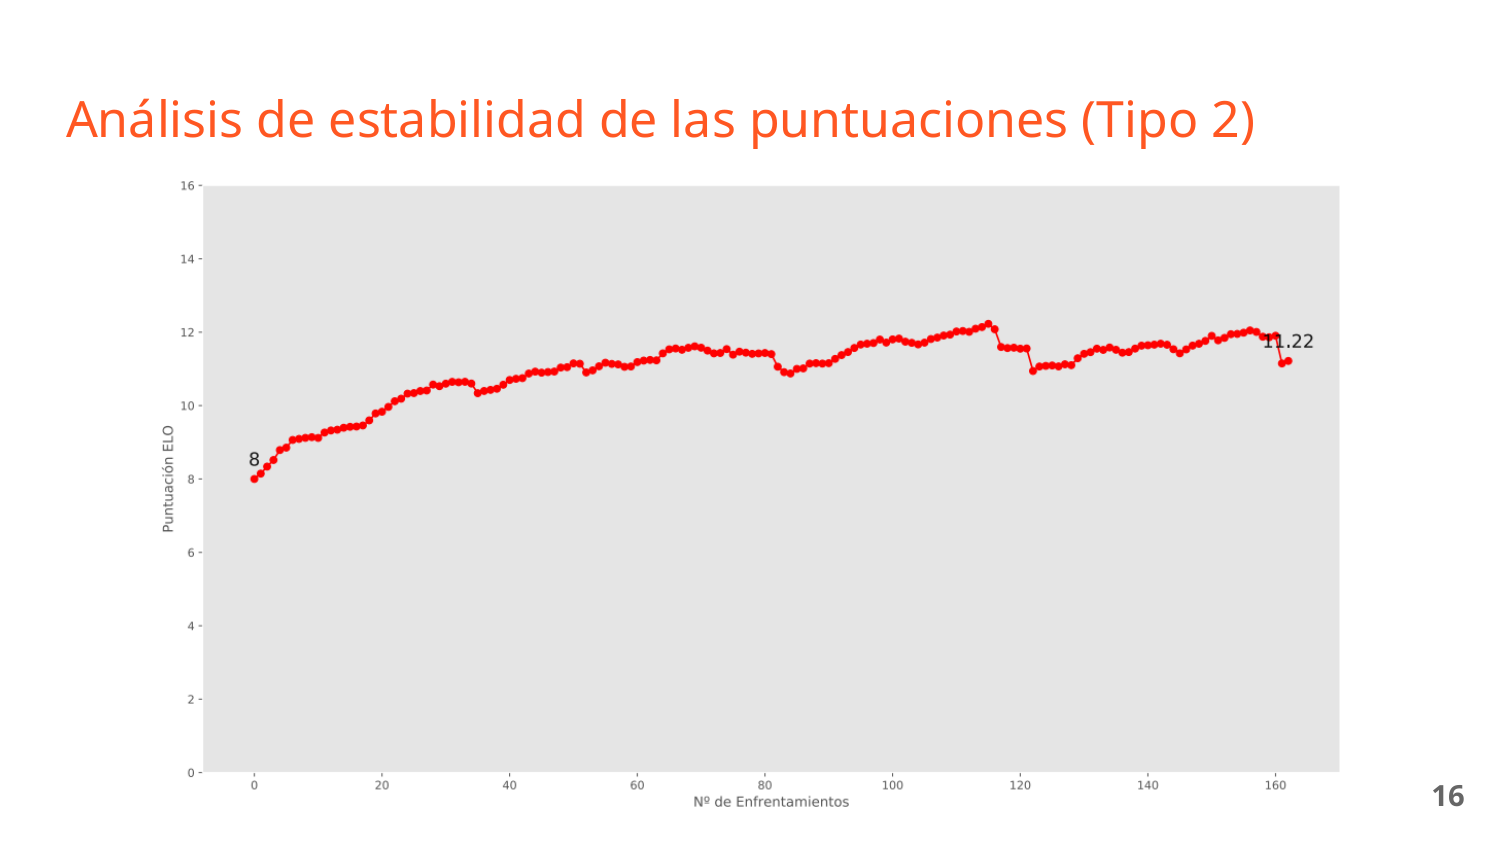

# Análisis de estabilidad de las puntuaciones (Tipo 2)